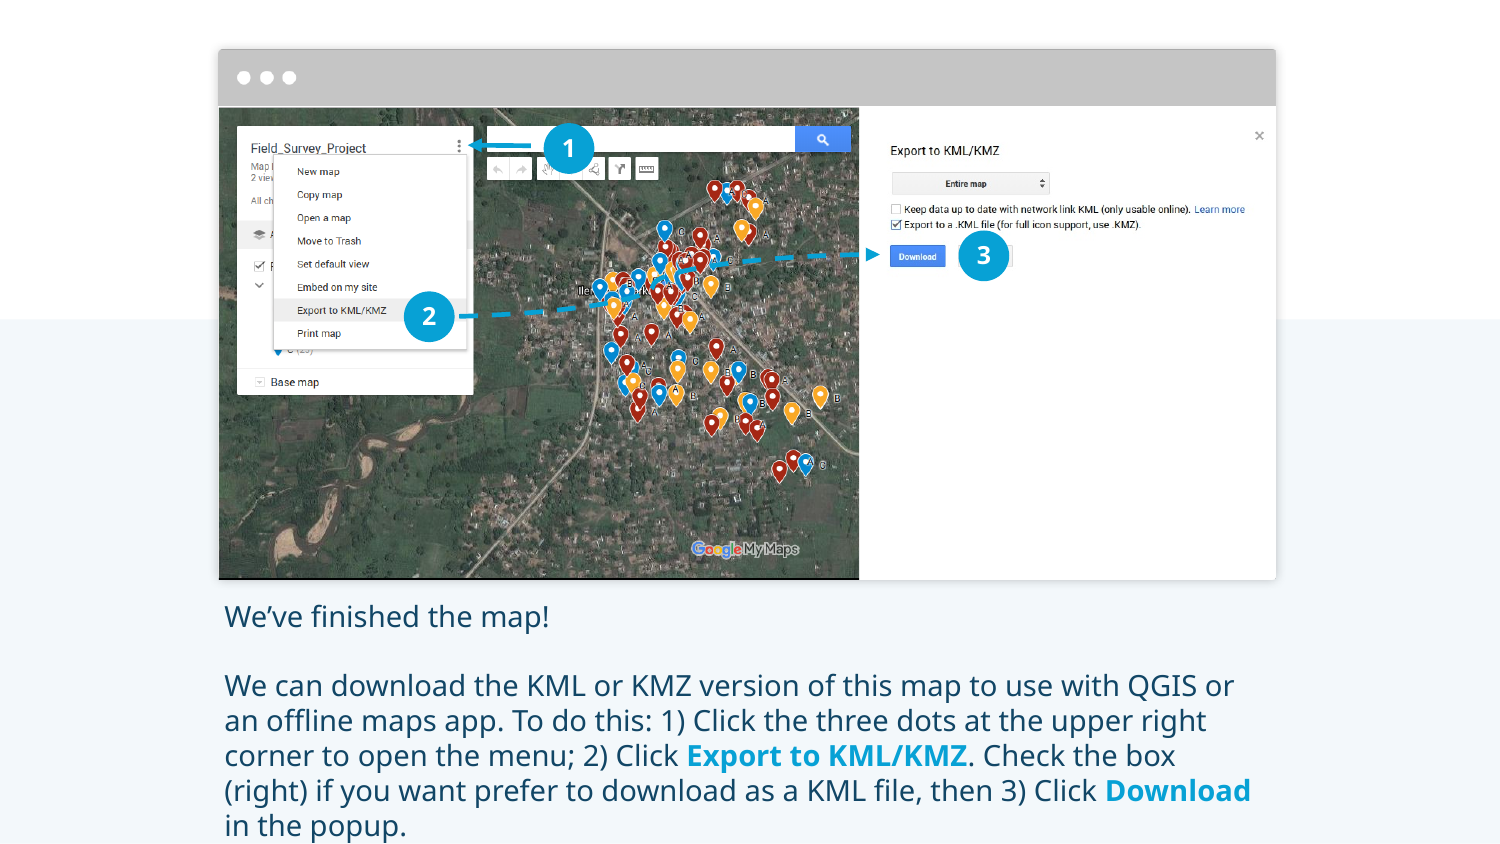

1
3
2
We’ve finished the map!
We can download the KML or KMZ version of this map to use with QGIS or an offline maps app. To do this: 1) Click the three dots at the upper right corner to open the menu; 2) Click Export to KML/KMZ. Check the box (right) if you want prefer to download as a KML file, then 3) Click Download in the popup.